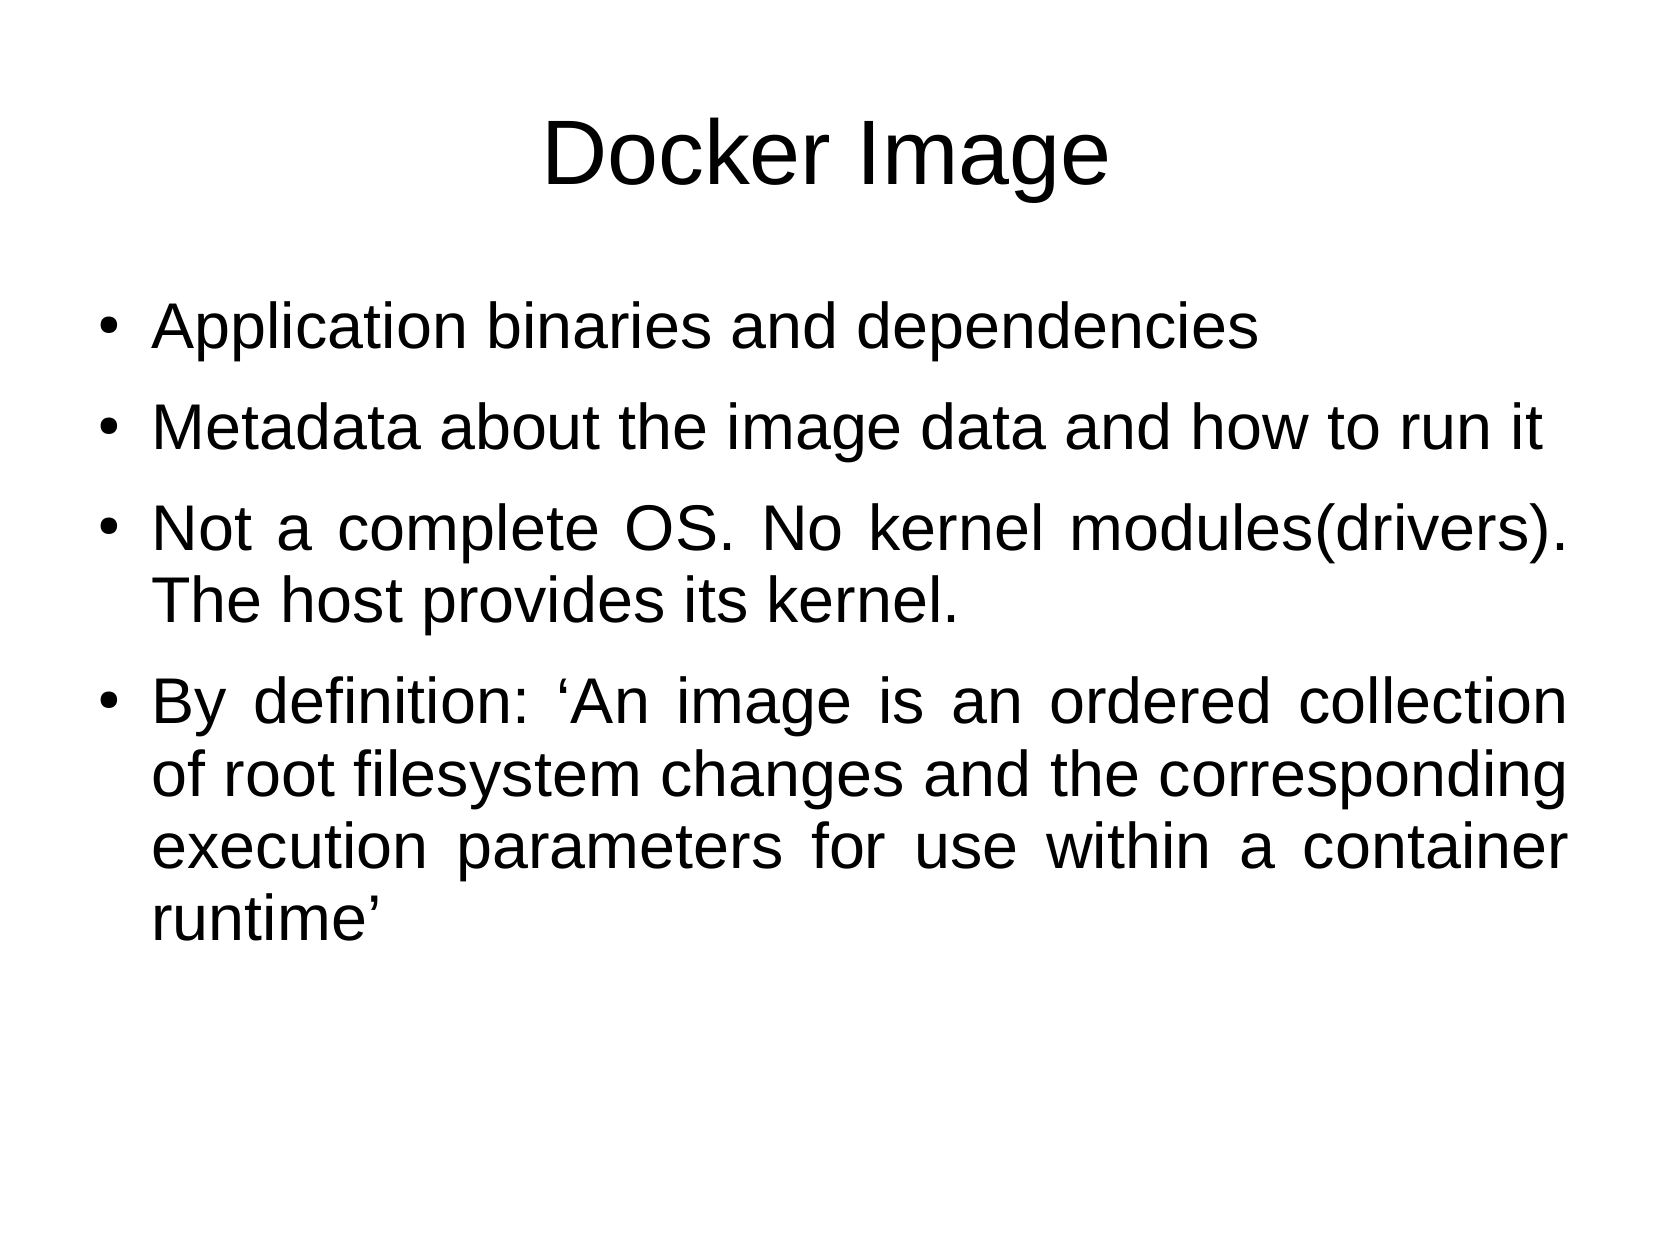

# Docker Image
Application binaries and dependencies
Metadata about the image data and how to run it
Not a complete OS. No kernel modules(drivers). The host provides its kernel.
By definition: ‘An image is an ordered collection of root filesystem changes and the corresponding execution parameters for use within a container runtime’